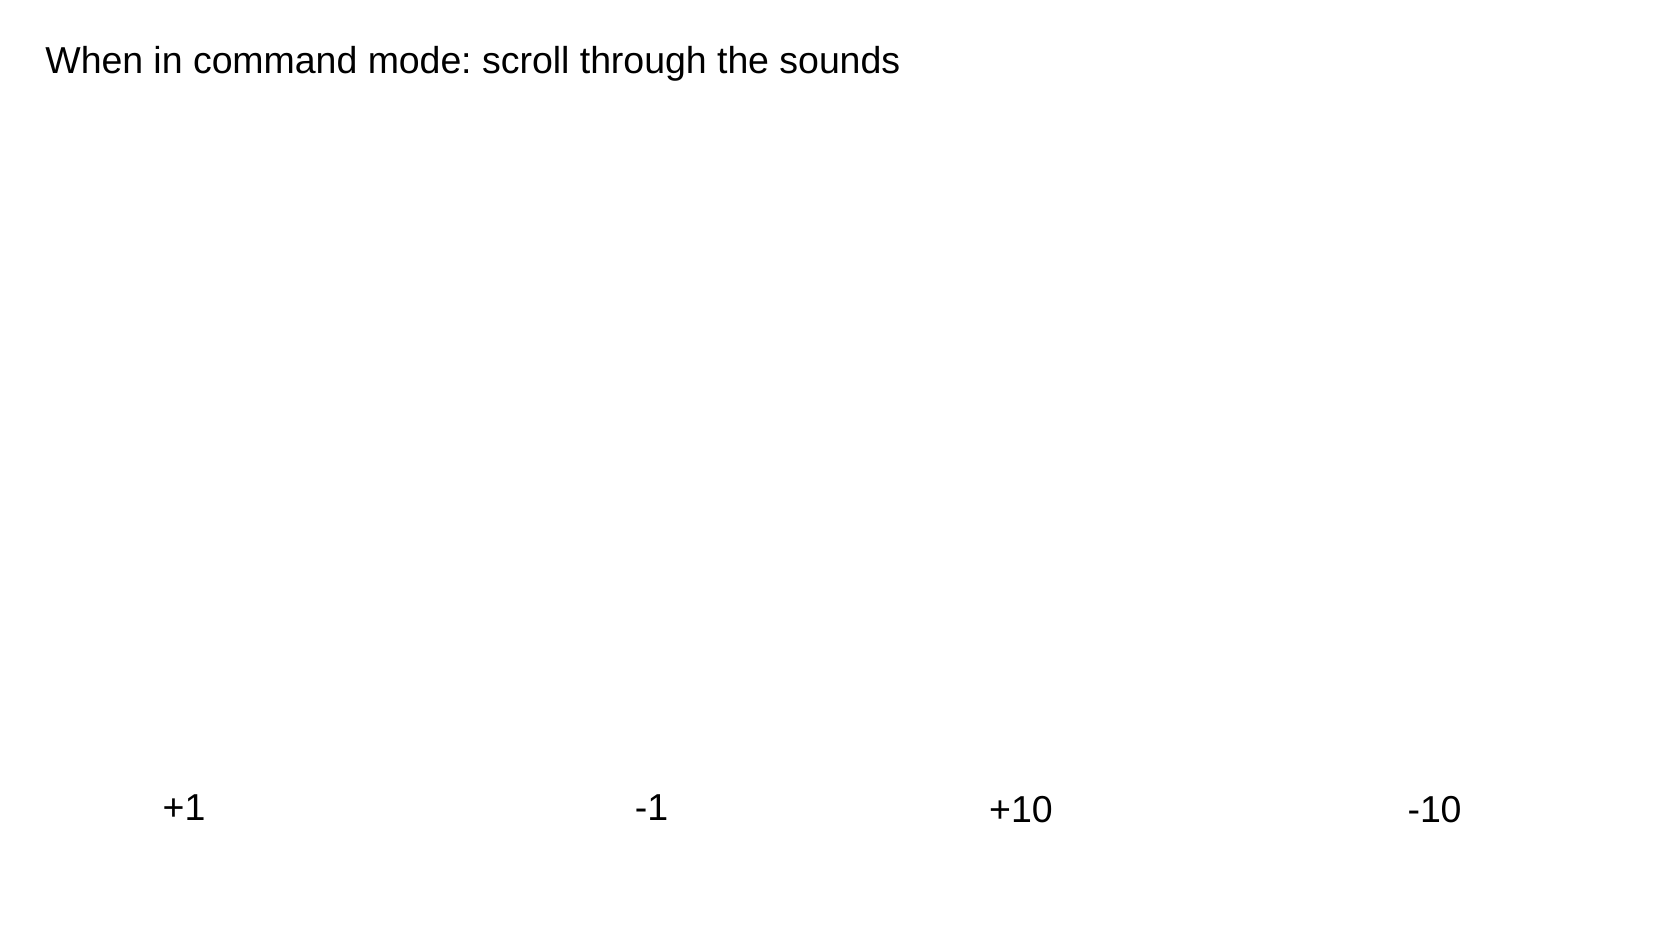

When in command mode: scroll through the sounds
+1
-1
+10
-10